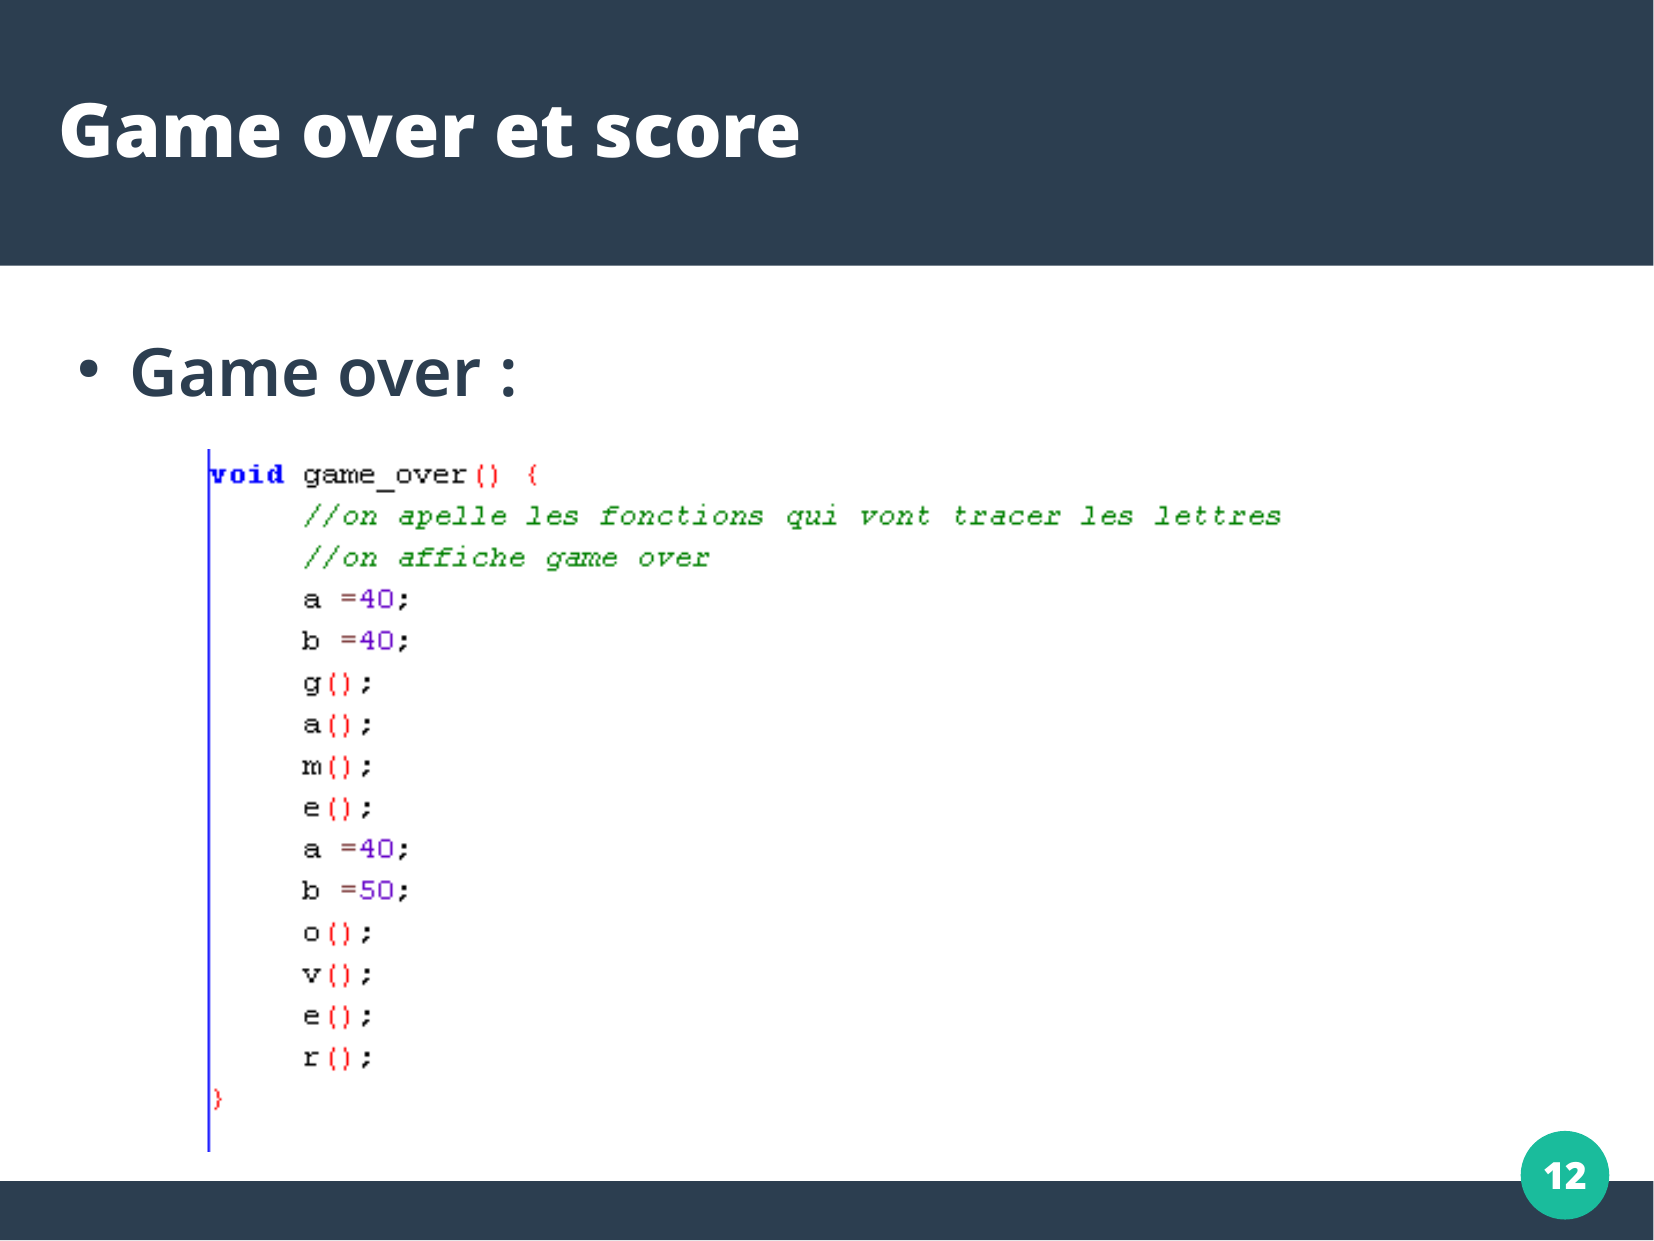

# Game over et score
Game over :
12